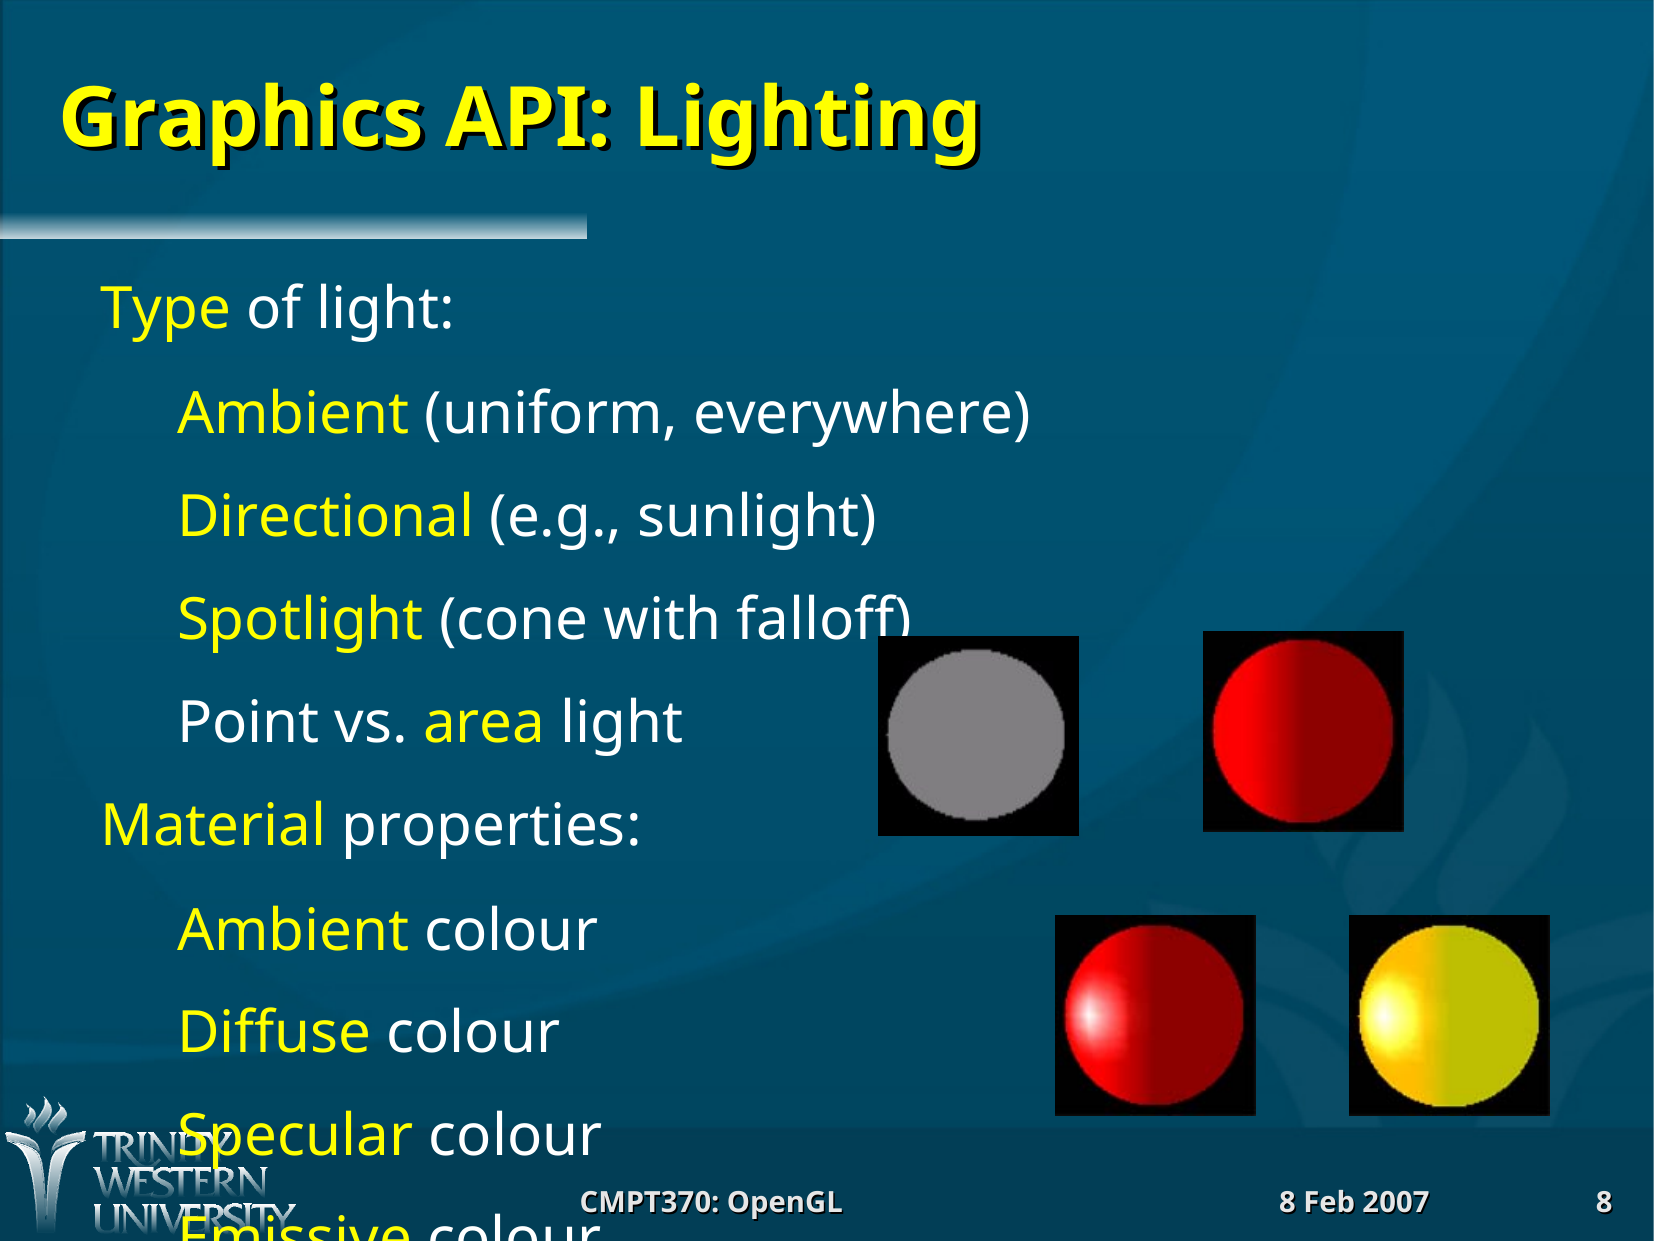

# Graphics API: Lighting
Type of light:
Ambient (uniform, everywhere)
Directional (e.g., sunlight)
Spotlight (cone with falloff)
Point vs. area light
Material properties:
Ambient colour
Diffuse colour
Specular colour
Emissive colour
CMPT370: OpenGL
8 Feb 2007
8